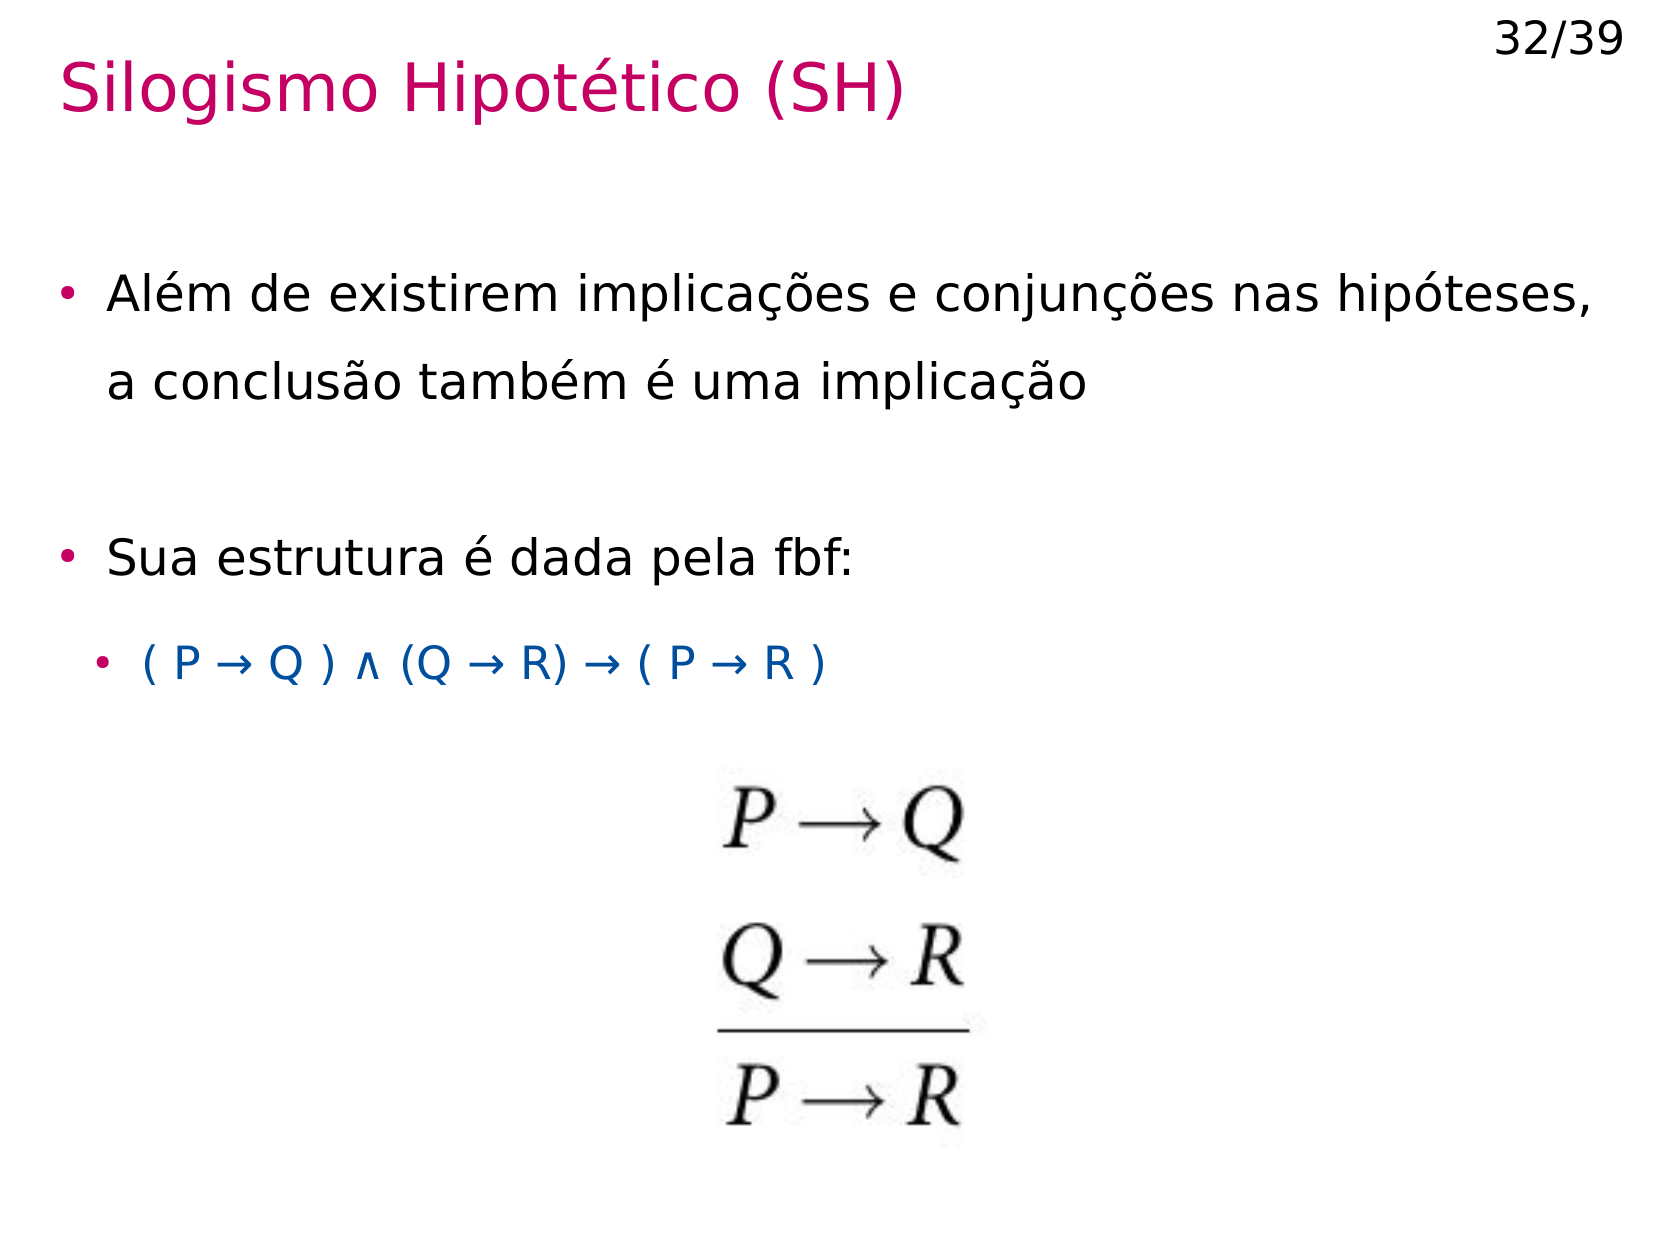

32
# Silogismo Hipotético (SH)
Além de existirem implicações e conjunções nas hipóteses, a conclusão também é uma implicação
Sua estrutura é dada pela fbf:
( P → Q ) ∧ (Q → R) → ( P → R )